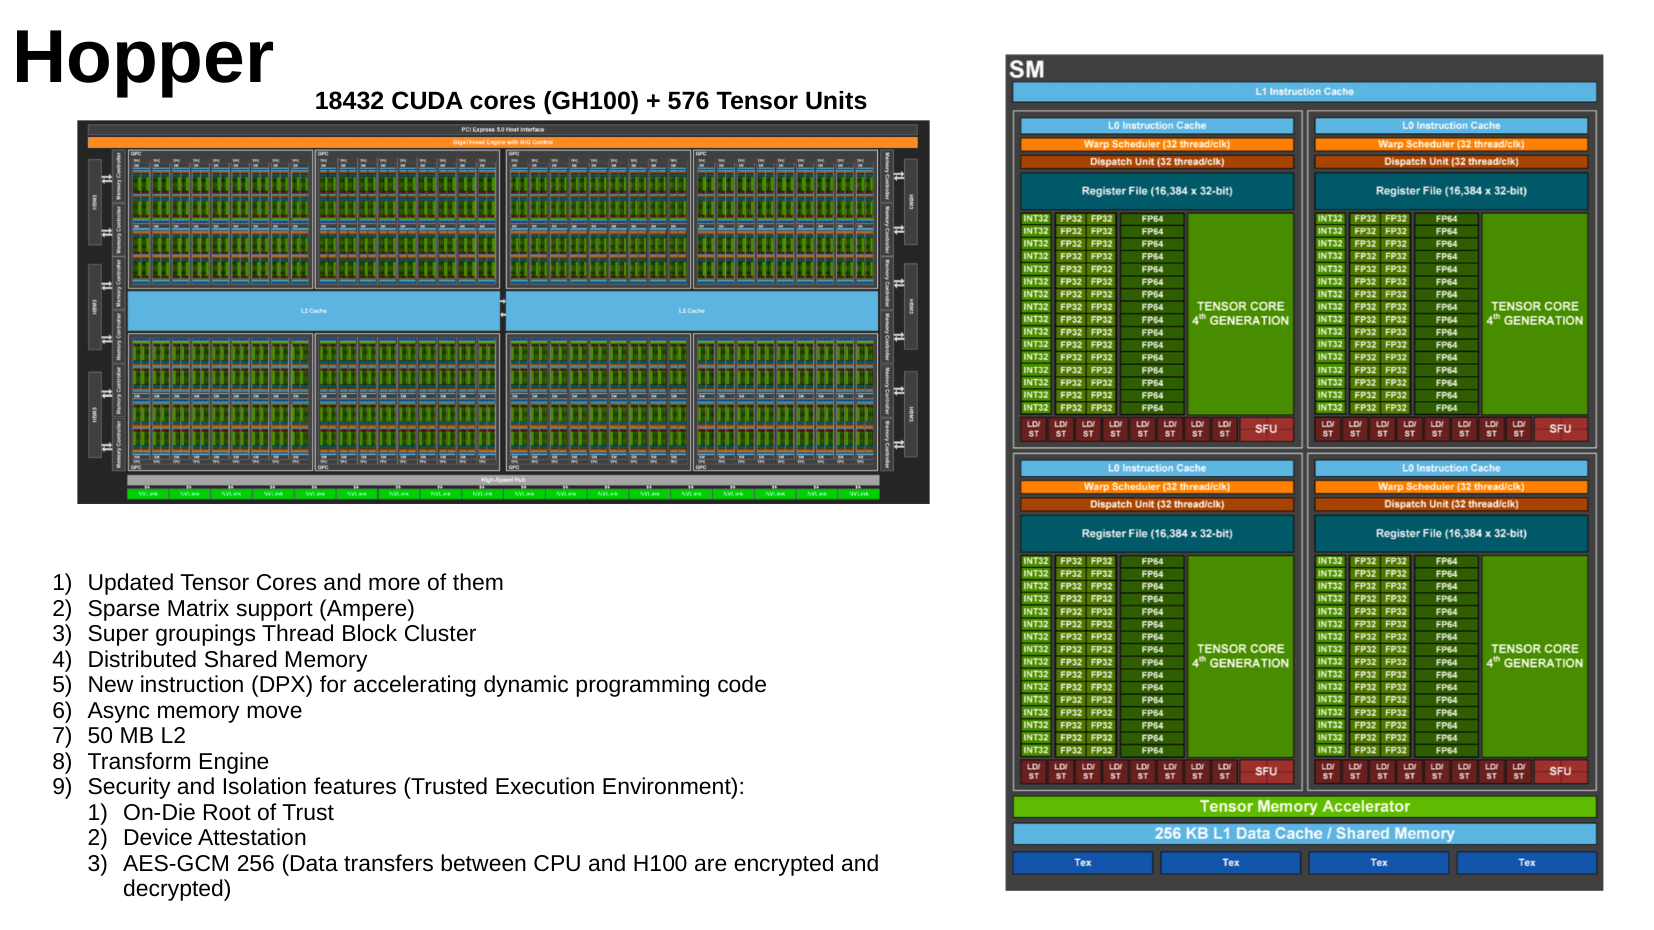

# Hopper
18432 CUDA cores (GH100) + 576 Tensor Units
Updated Tensor Cores and more of them
Sparse Matrix support (Ampere)
Super groupings Thread Block Cluster
Distributed Shared Memory
New instruction (DPX) for accelerating dynamic programming code
Async memory move
50 MB L2
Transform Engine
Security and Isolation features (Trusted Execution Environment):
On-Die Root of Trust
Device Attestation
AES-GCM 256 (Data transfers between CPU and H100 are encrypted and decrypted)